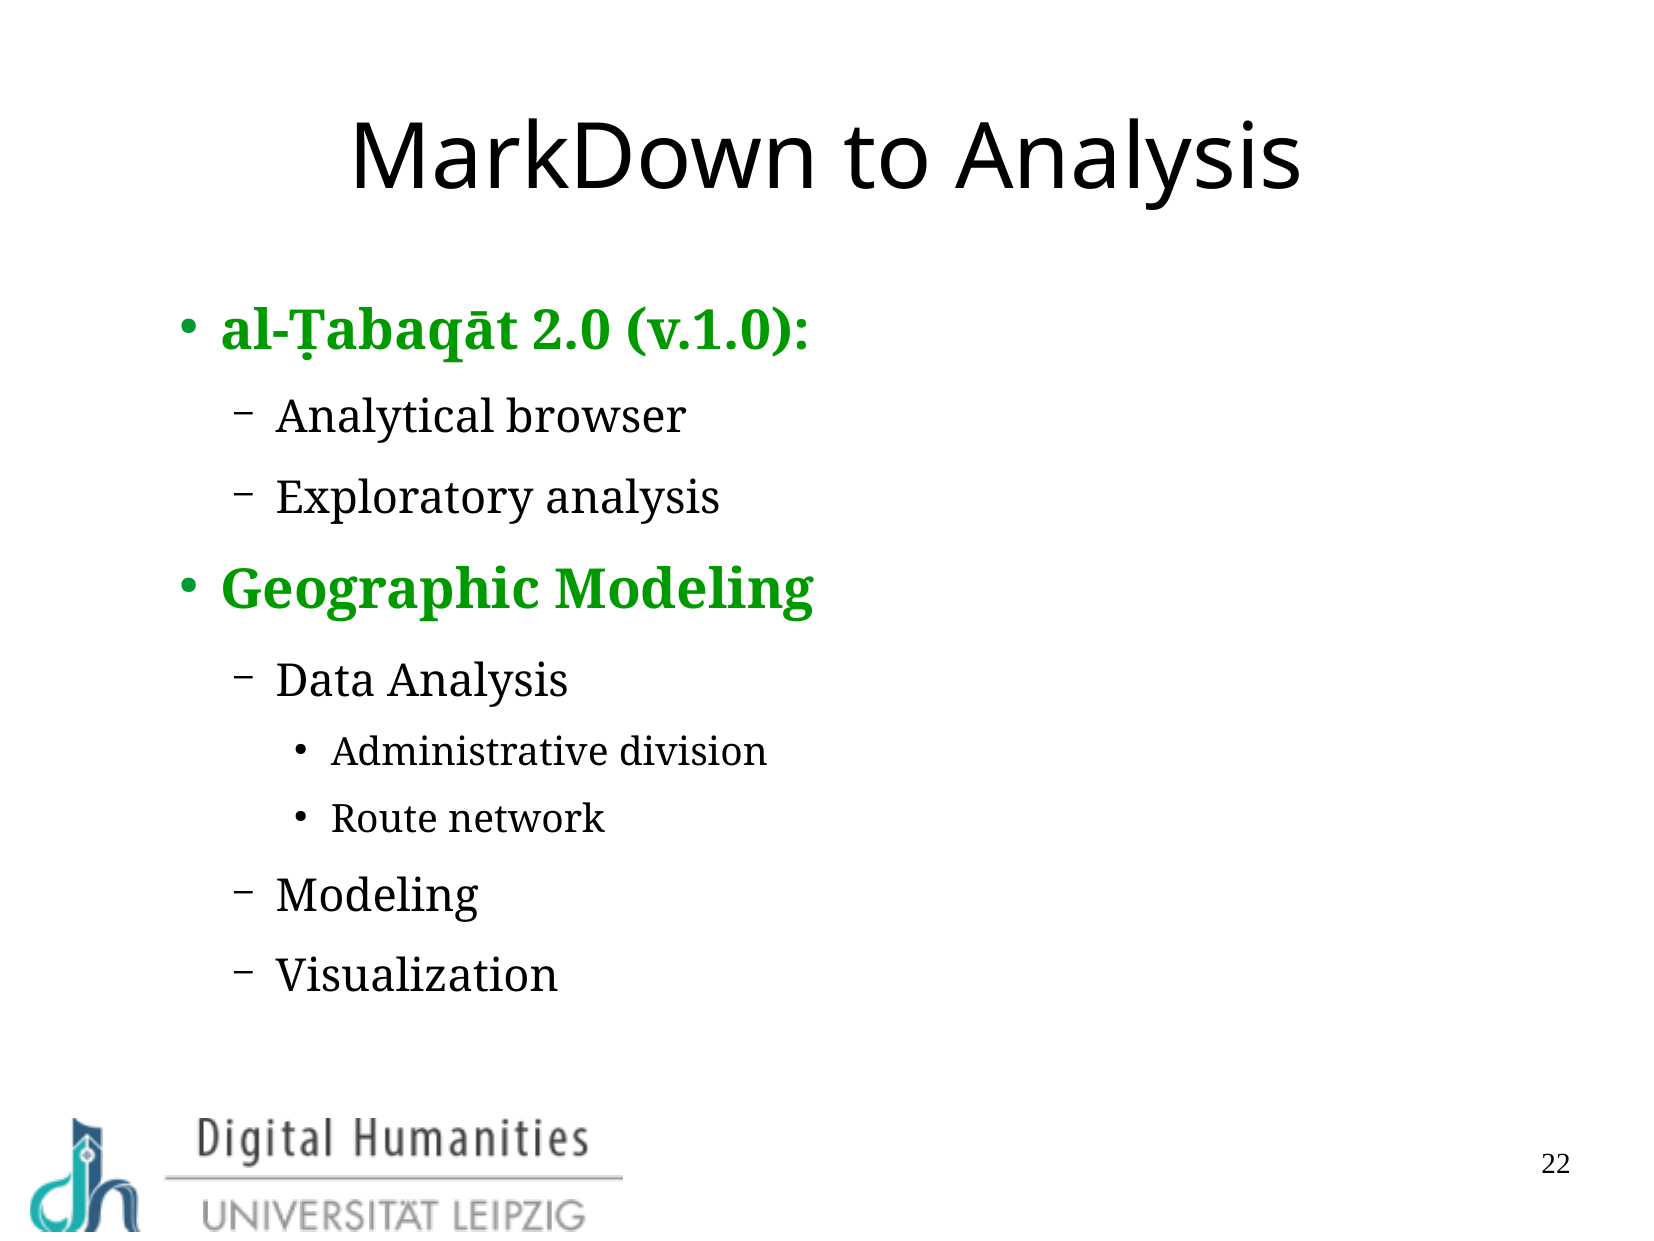

# MarkDown to Analysis
al-Ṭabaqāt 2.0 (v.1.0):
Analytical browser
Exploratory analysis
Geographic Modeling
Data Analysis
Administrative division
Route network
Modeling
Visualization
22